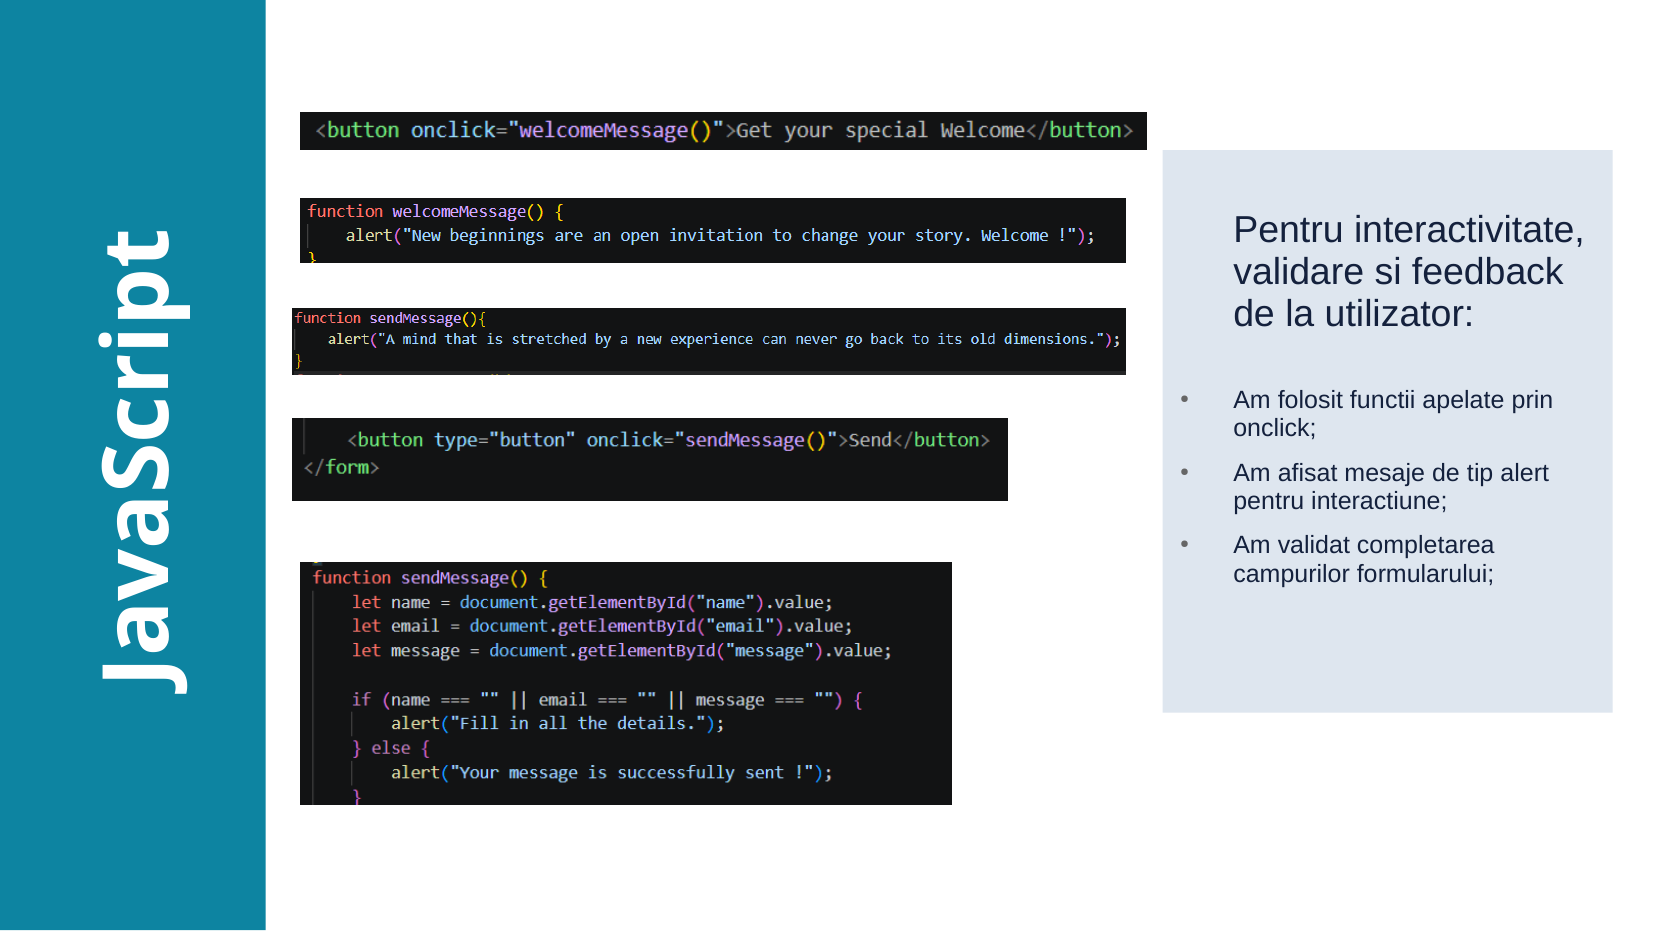

Pentru interactivitate, validare si feedback de la utilizator:
Am folosit functii apelate prin onclick;
Am afisat mesaje de tip alert pentru interactiune;
Am validat completarea campurilor formularului;
# JavaScript